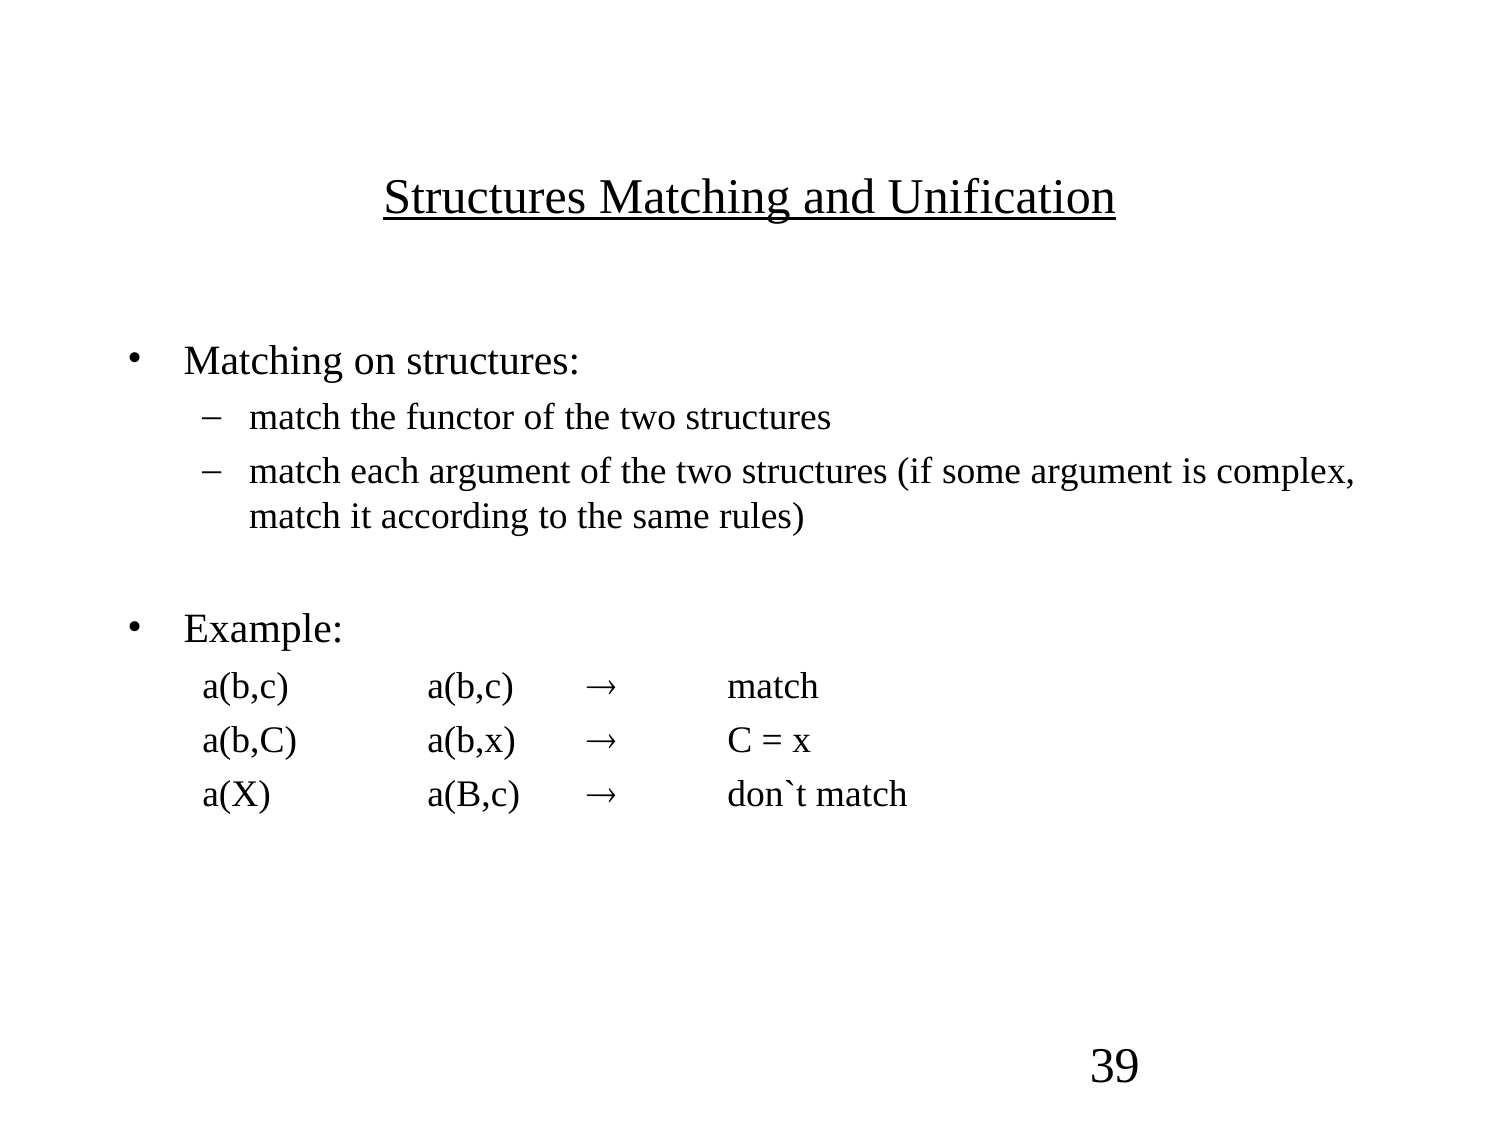

# Structures Matching and Unification
Matching on structures:
match the functor of the two structures
match each argument of the two structures (if some argument is complex, match it according to the same rules)
Example:
a(b,c)	a(b,c) 	 	match
a(b,C)	a(b,x) 	 	C = x
a(X)		a(B,c)	 	don`t match
39